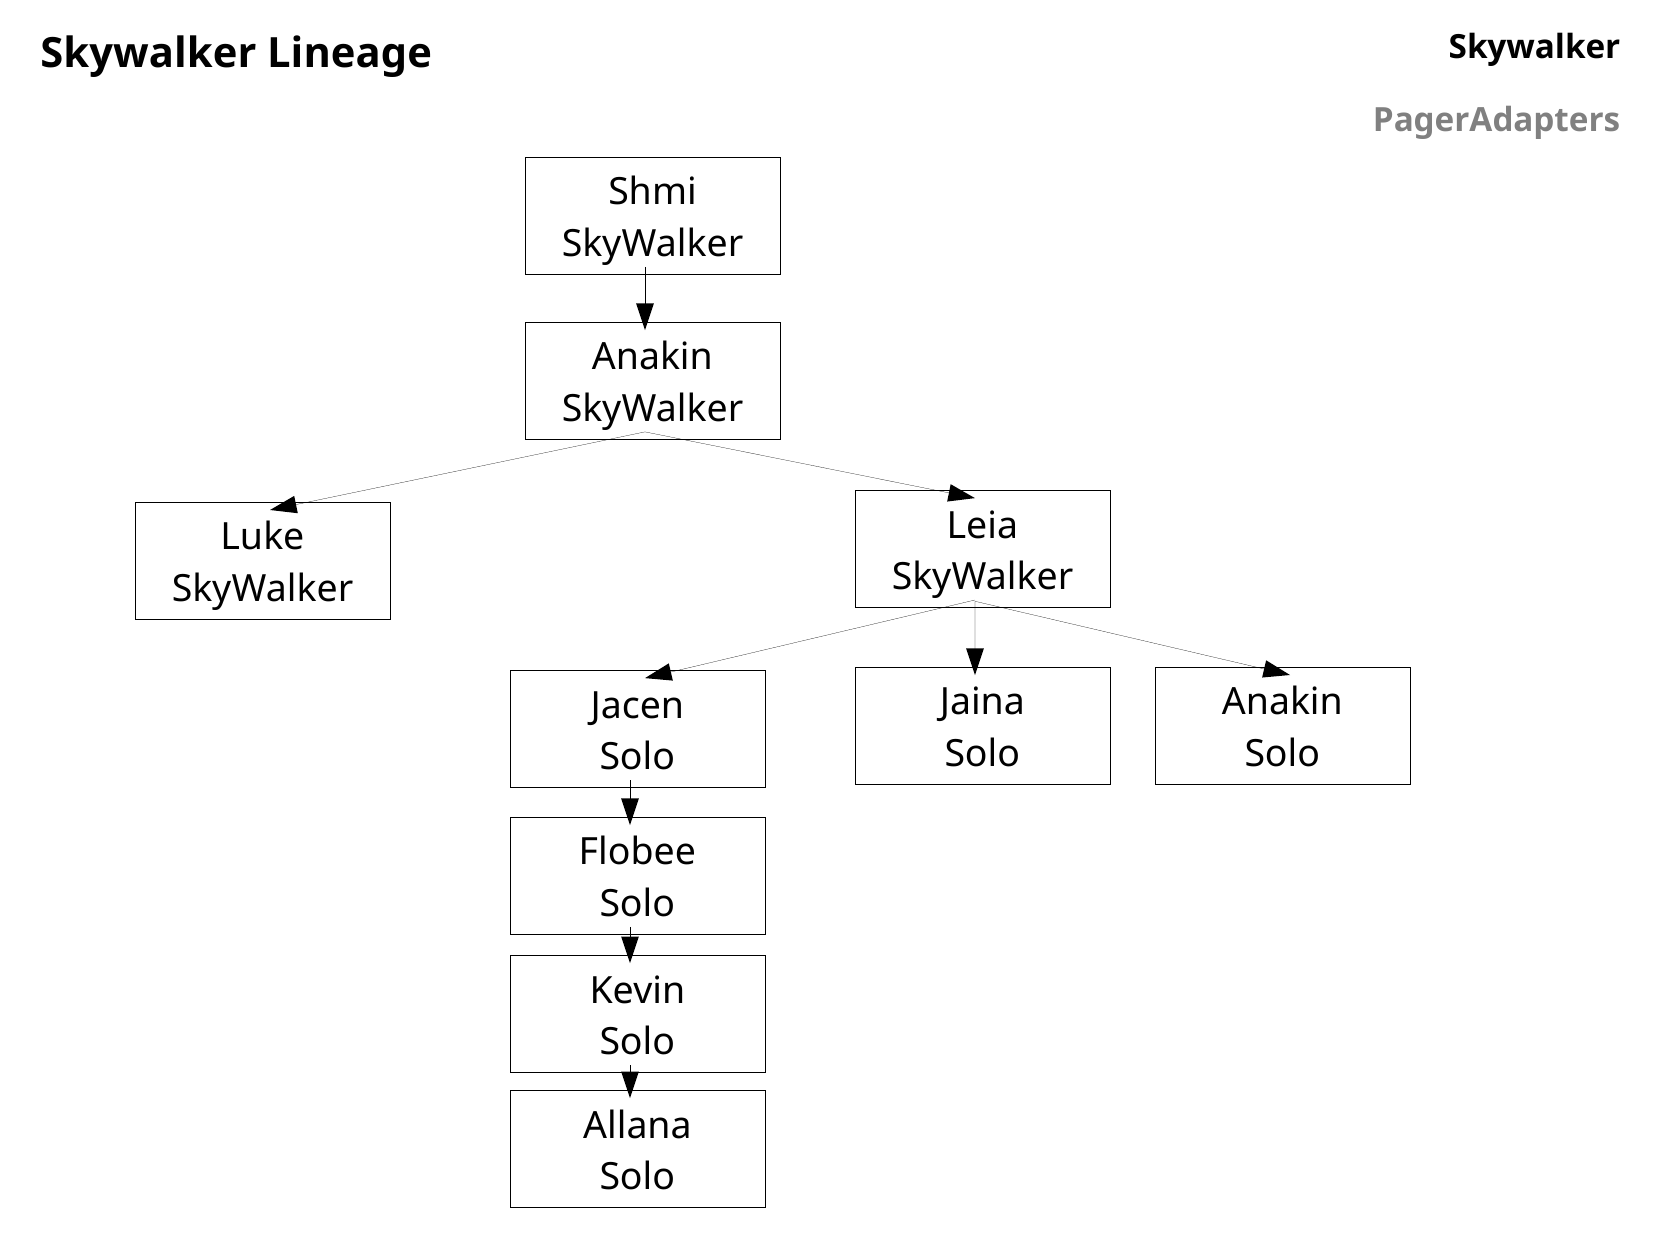

| Skywalker Lineage | Skywalker |
| --- | --- |
| | PagerAdapters |
Shmi
SkyWalker
Anakin
SkyWalker
Leia
SkyWalker
Luke
SkyWalker
Jaina
Solo
Anakin
Solo
Jacen
Solo
Flobee
Solo
Kevin
Solo
Allana
Solo